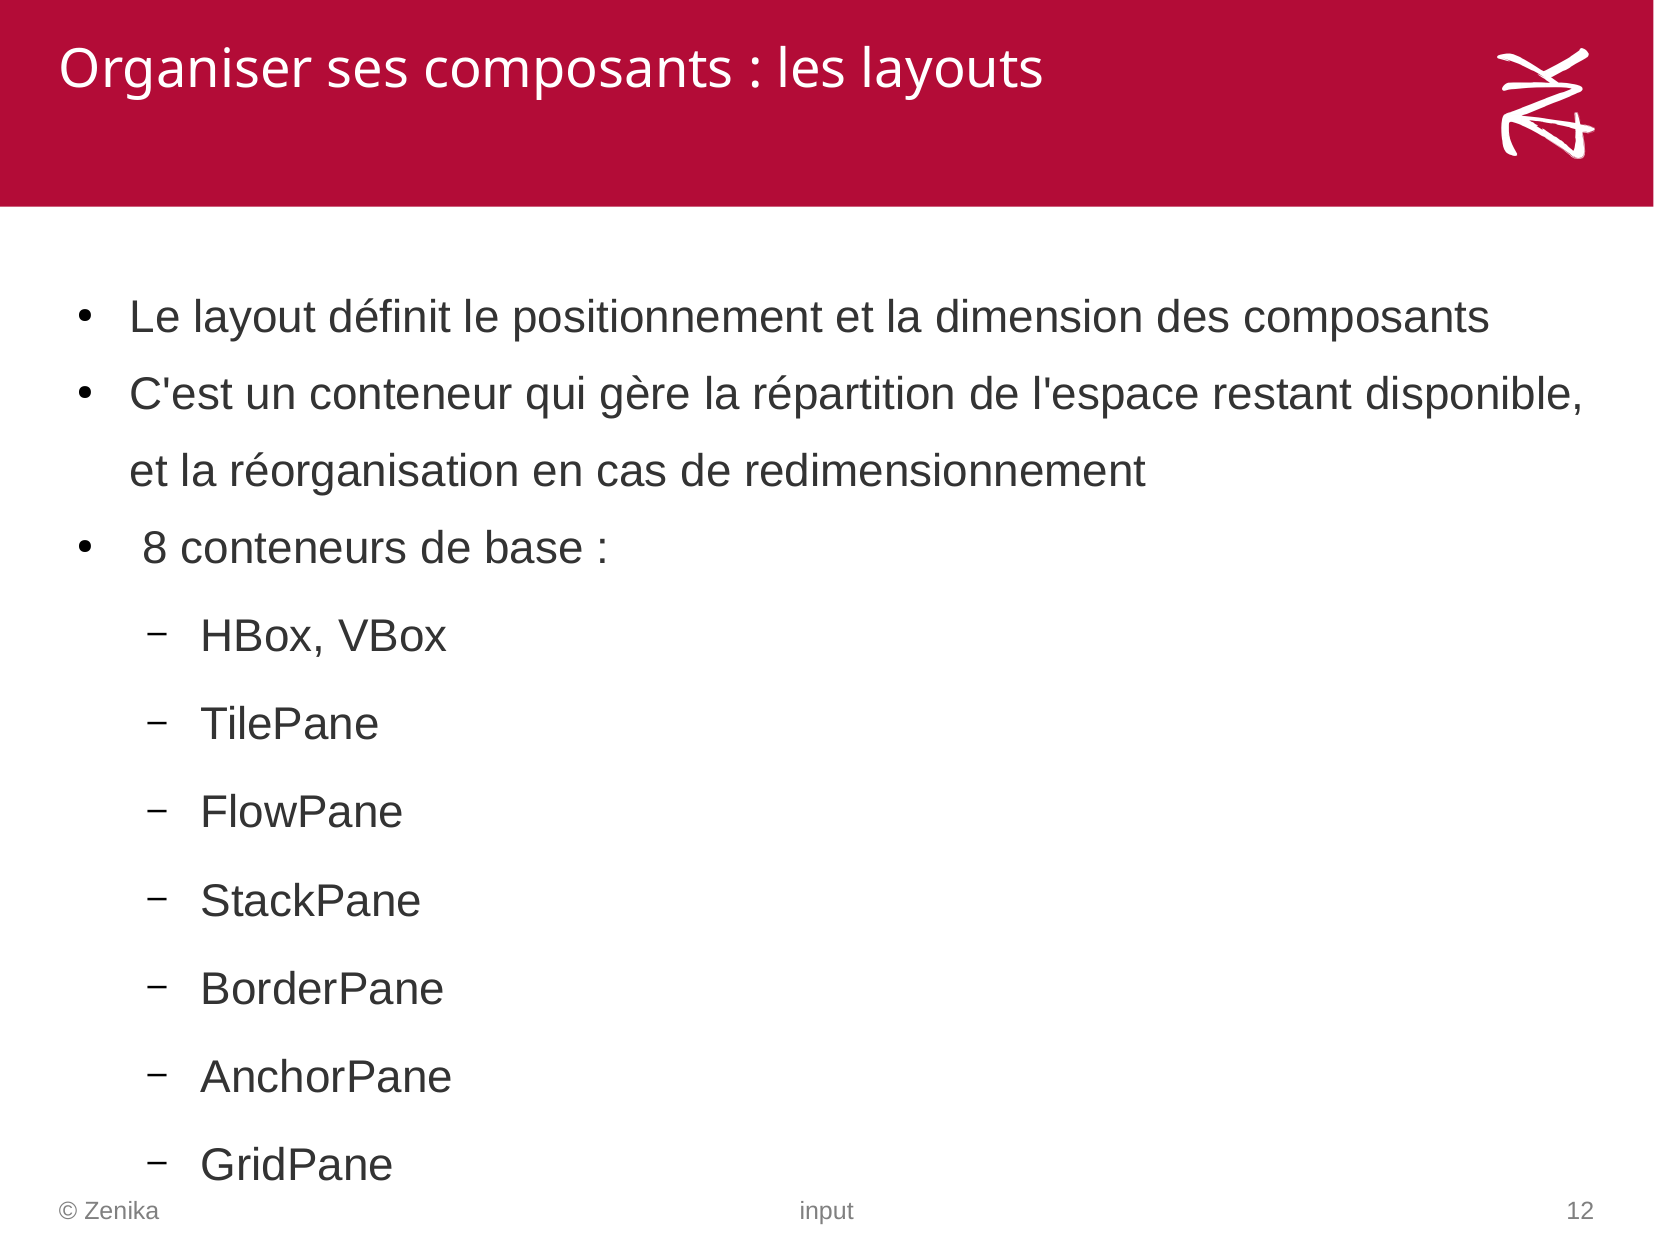

# Organiser ses composants : les layouts
Le layout définit le positionnement et la dimension des composants
C'est un conteneur qui gère la répartition de l'espace restant disponible, et la réorganisation en cas de redimensionnement
 8 conteneurs de base :
HBox, VBox
TilePane
FlowPane
StackPane
BorderPane
AnchorPane
GridPane